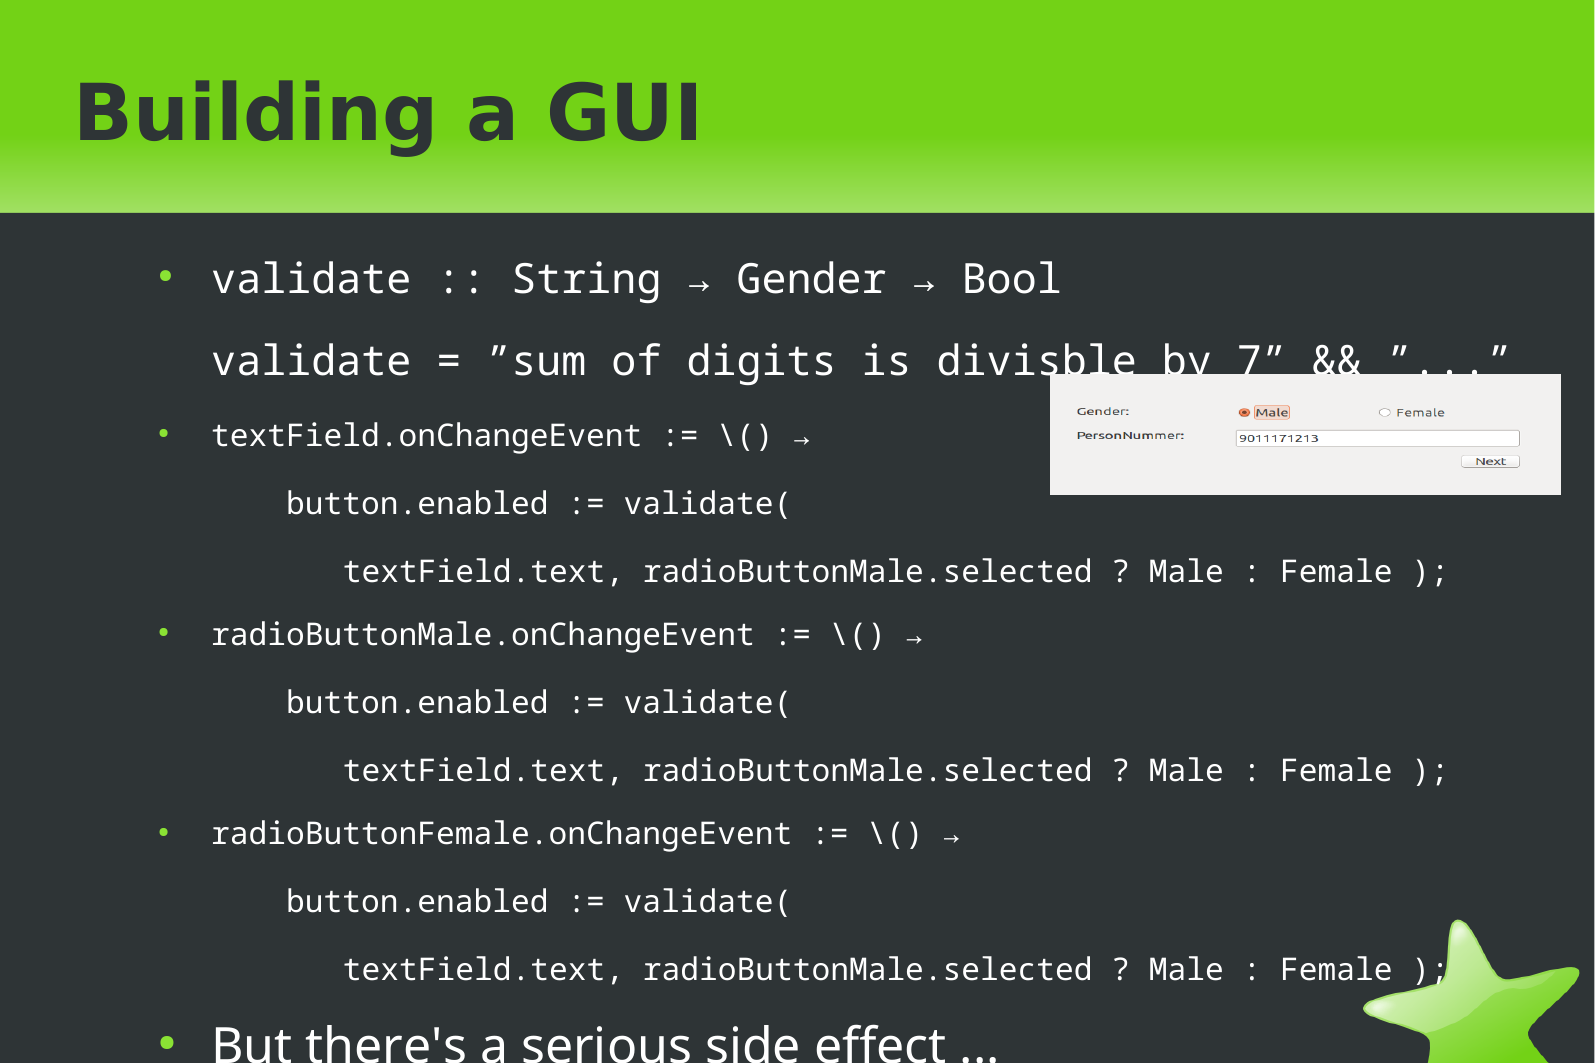

# Building a GUI
validate :: String → Gender → Bool
validate = ”sum of digits is divisble by 7” && ”...”
textField.onChangeEvent := \() →
 button.enabled := validate(
textField.text, radioButtonMale.selected ? Male : Female );
radioButtonMale.onChangeEvent := \() →
 button.enabled := validate(
textField.text, radioButtonMale.selected ? Male : Female );
radioButtonFemale.onChangeEvent := \() →
 button.enabled := validate(
textField.text, radioButtonMale.selected ? Male : Female );
But there's a serious side effect ...